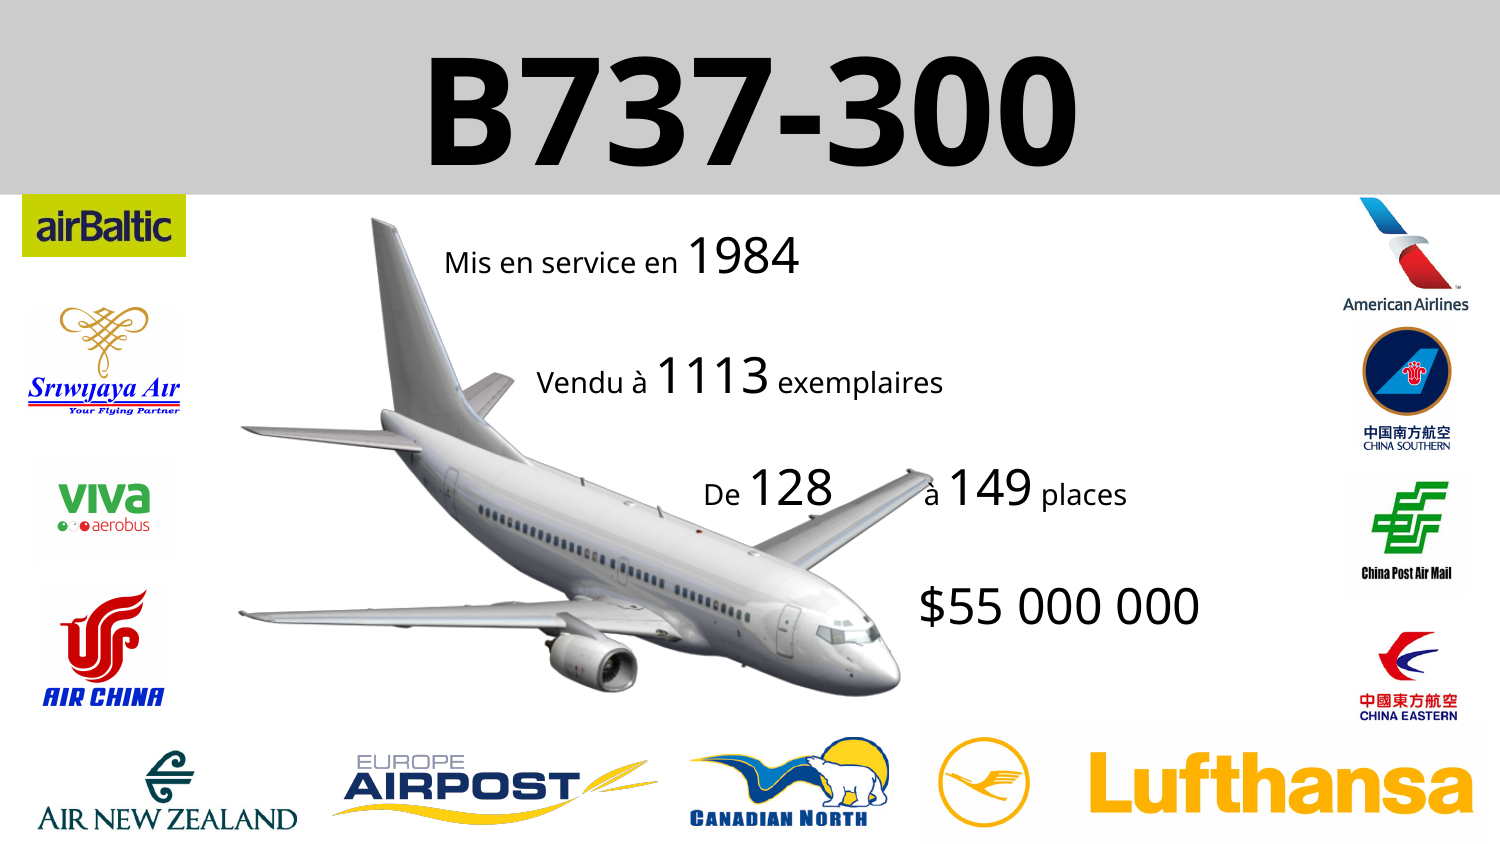

B737-300
Mis en service en 1984
Vendu à 1113 exemplaires
De 128 à 149 places
$55 000 000